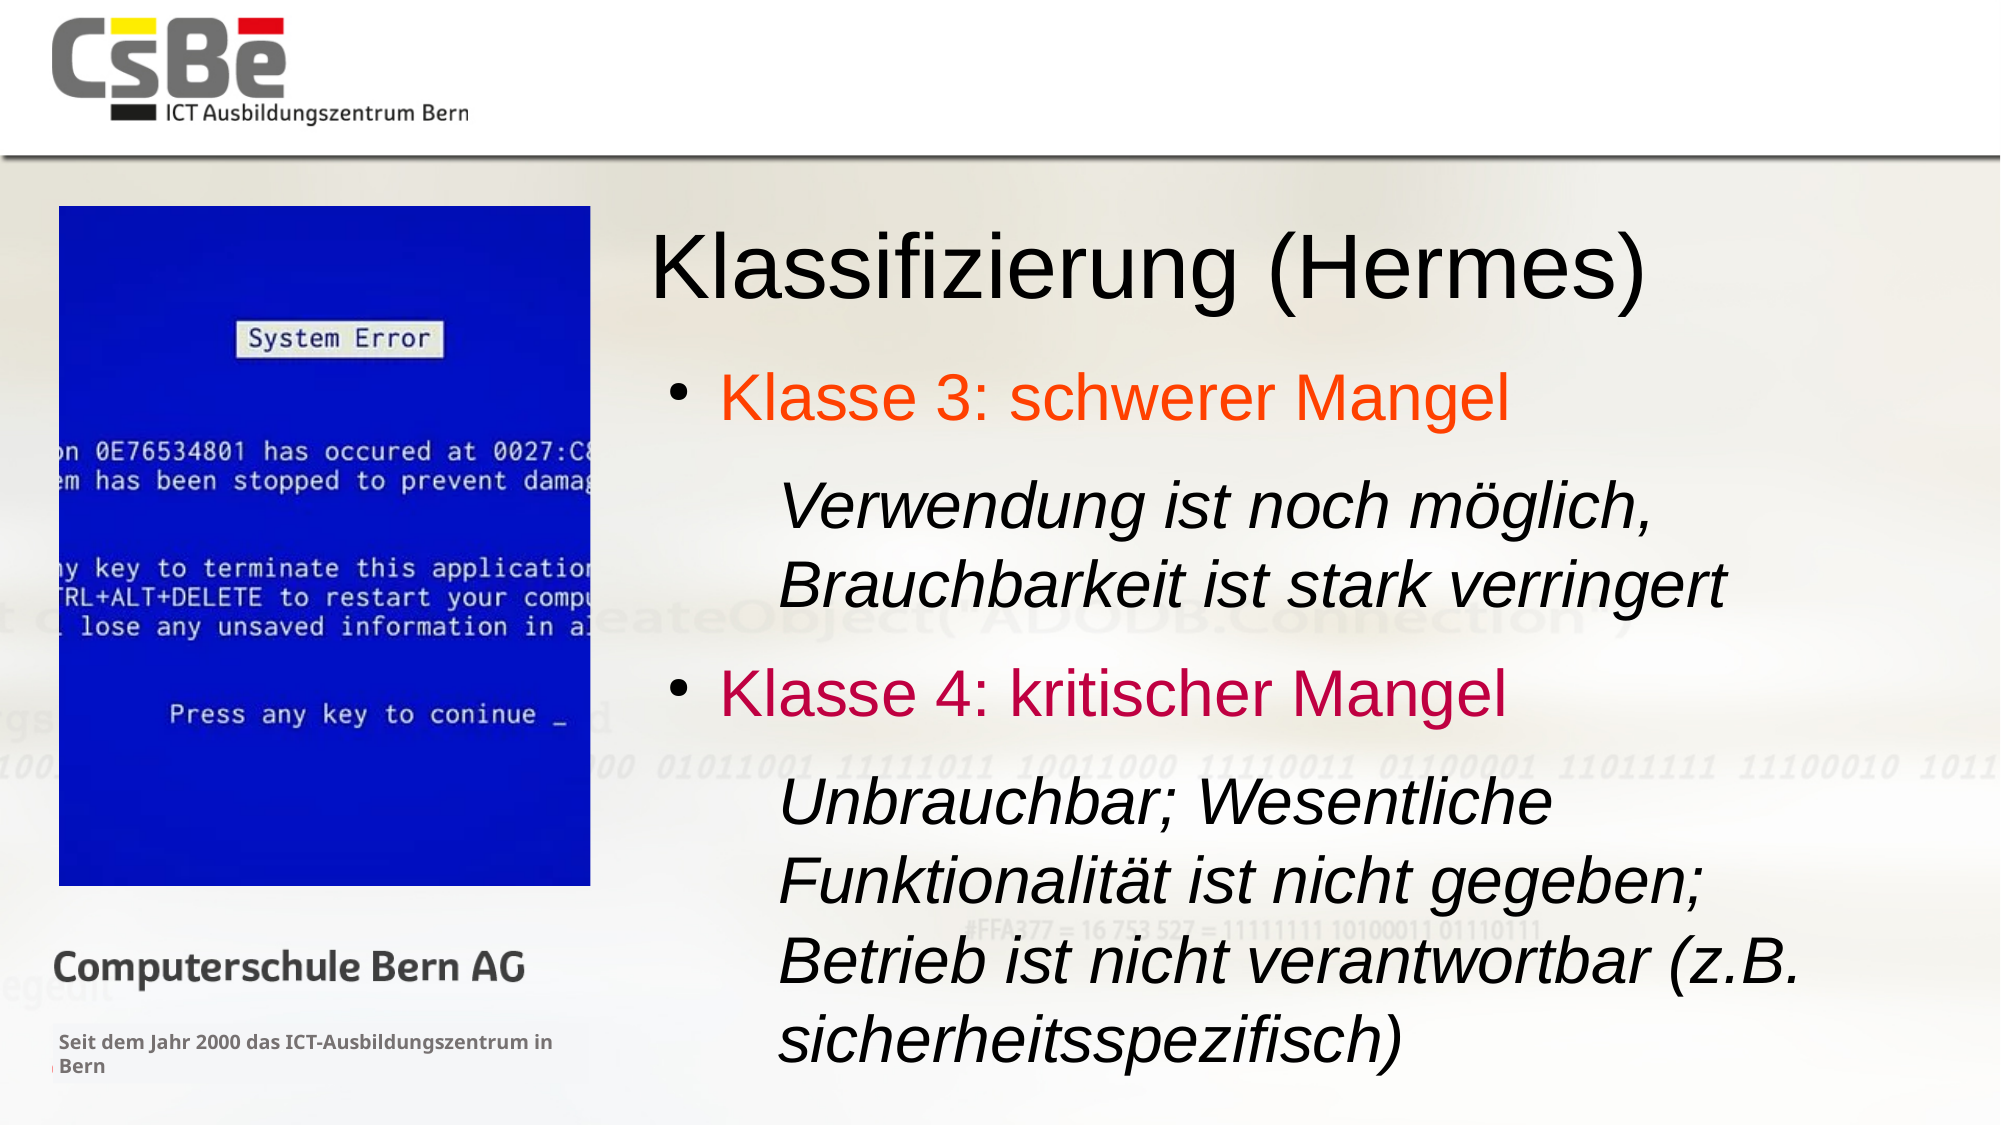

Klassifizierung (Hermes)
# Klasse 3: schwerer Mangel
Verwendung ist noch möglich, Brauchbarkeit ist stark verringert
Klasse 4: kritischer Mangel
Unbrauchbar; Wesentliche Funktionalität ist nicht gegeben; Betrieb ist nicht verantwortbar (z.B. sicherheitsspezifisch)